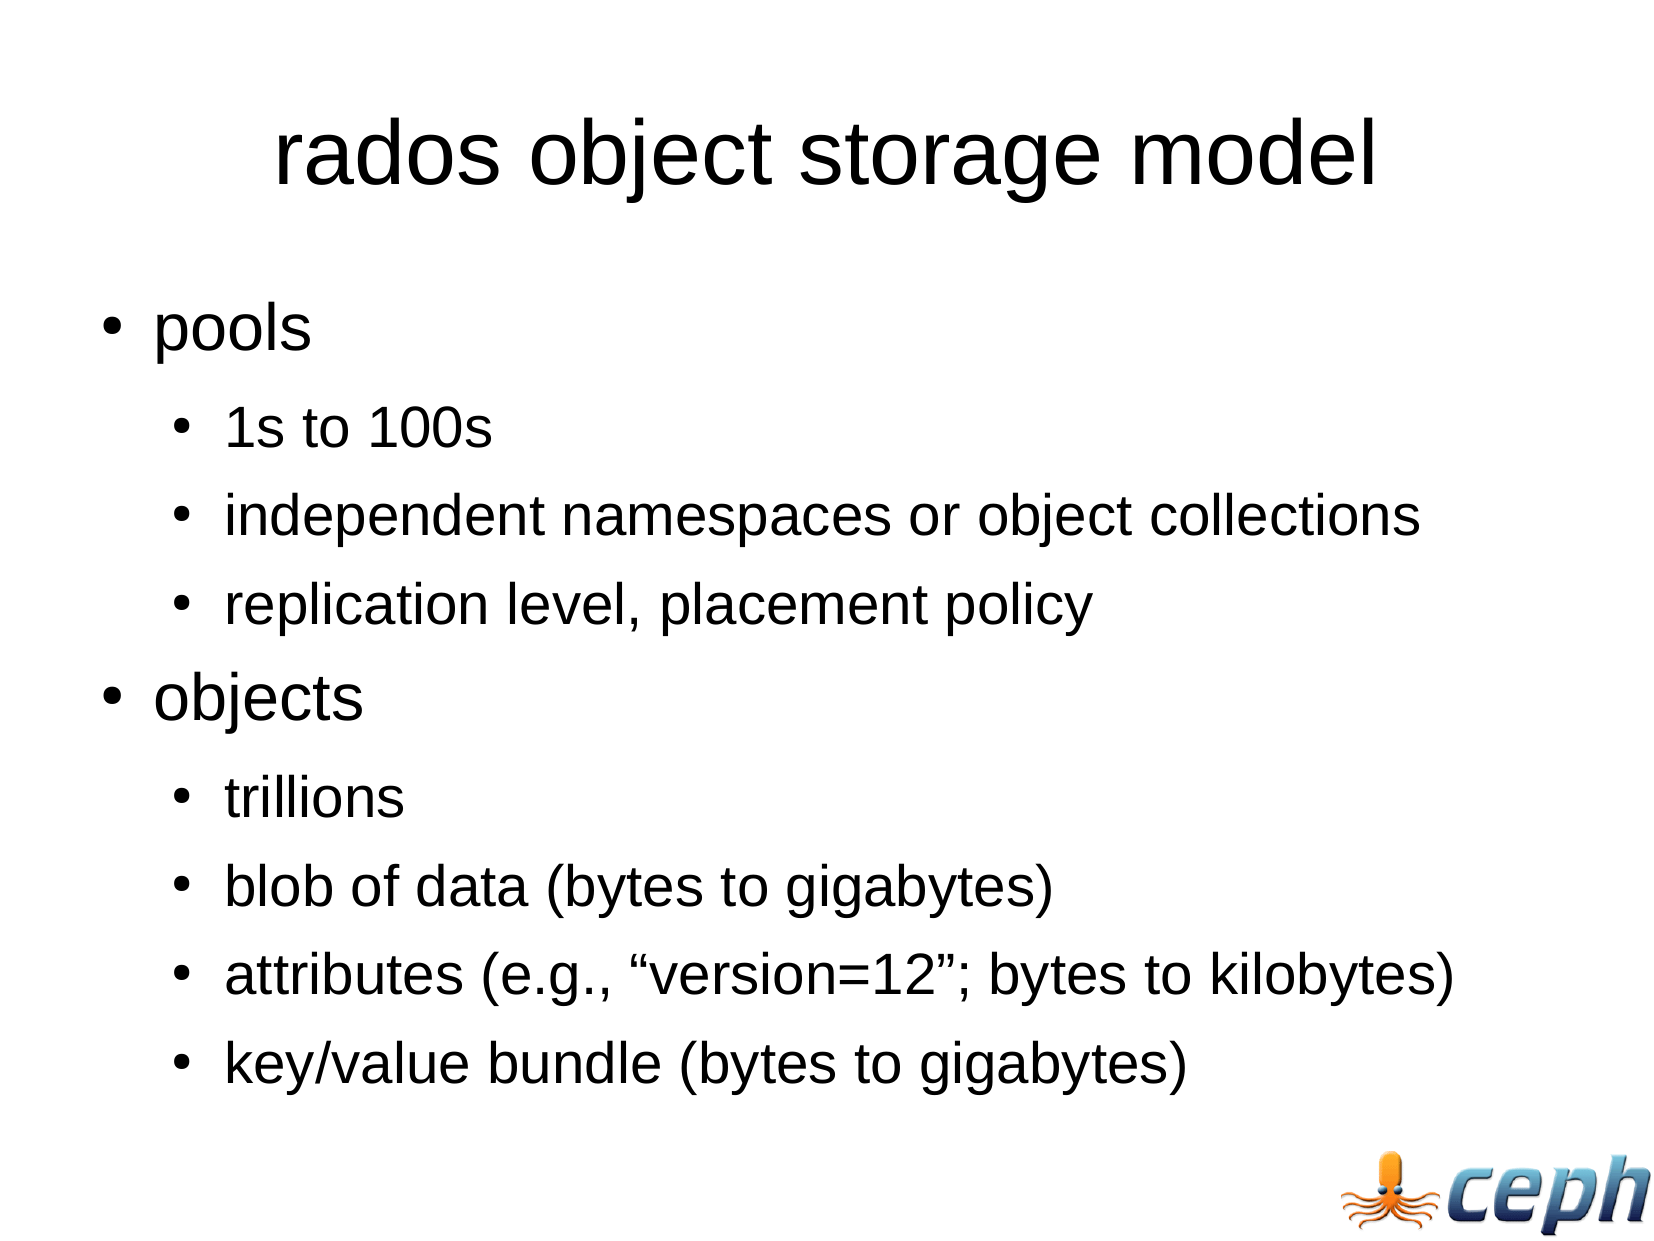

# rados object storage model
pools
1s to 100s
independent namespaces or object collections
replication level, placement policy
objects
trillions
blob of data (bytes to gigabytes)
attributes (e.g., “version=12”; bytes to kilobytes)
key/value bundle (bytes to gigabytes)